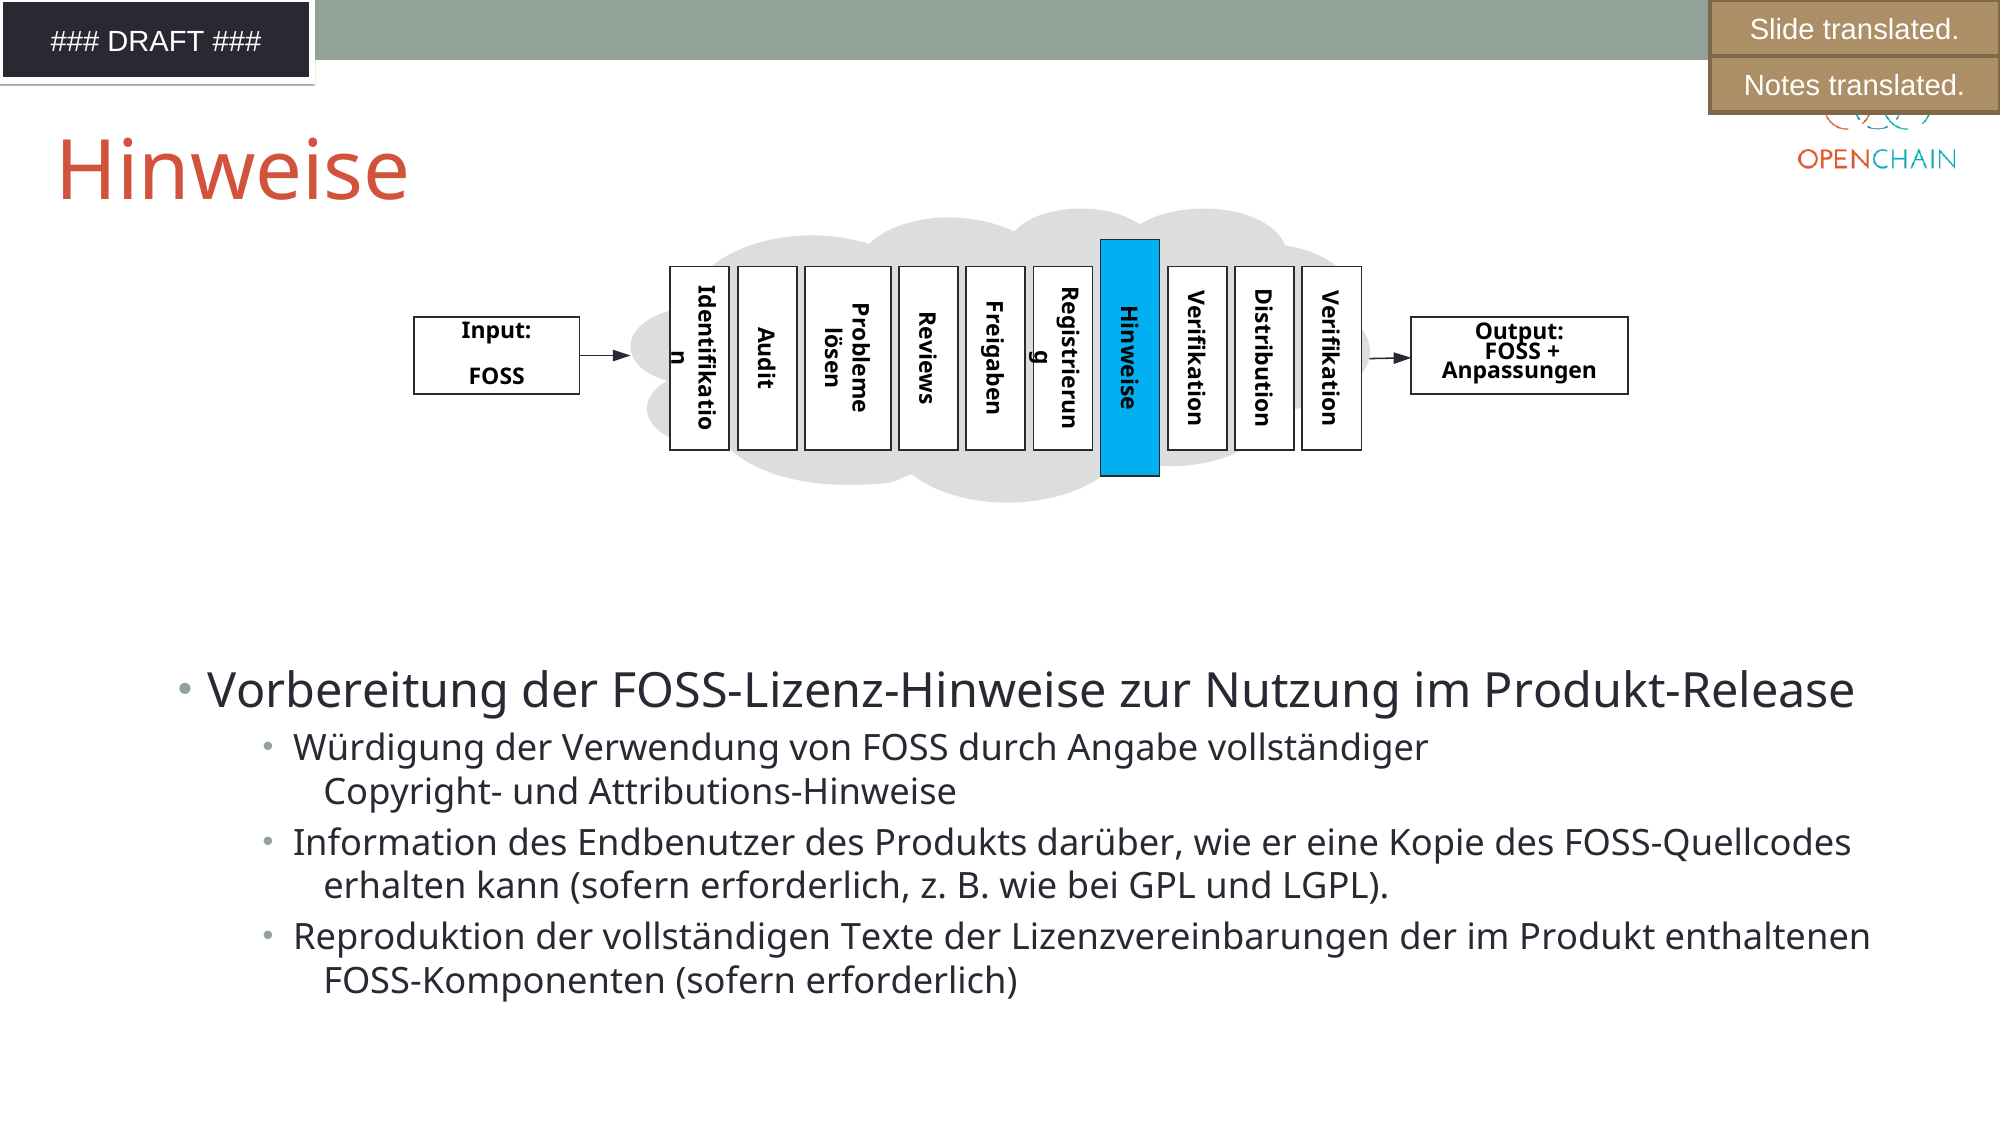

GFX translated.
GFX translated.
Slide translated.
Notes translated.
Hinweise
Probleme lösen
Input:
FOSS
Output:
 FOSS + Anpassungen
Hinweise
Identifikation
Audit
Reviews
Freigaben
Registrierung
Verifikation
Distribution
Verifikation
# Vorbereitung der FOSS-Lizenz-Hinweise zur Nutzung im Produkt-Release
Würdigung der Verwendung von FOSS durch Angabe vollständiger
Copyright- und Attributions-Hinweise
Information des Endbenutzer des Produkts darüber, wie er eine Kopie des FOSS-Quellcodes erhalten kann (sofern erforderlich, z. B. wie bei GPL und LGPL).
Reproduktion der vollständigen Texte der Lizenzvereinbarungen der im Produkt enthaltenen FOSS-Komponenten (sofern erforderlich)